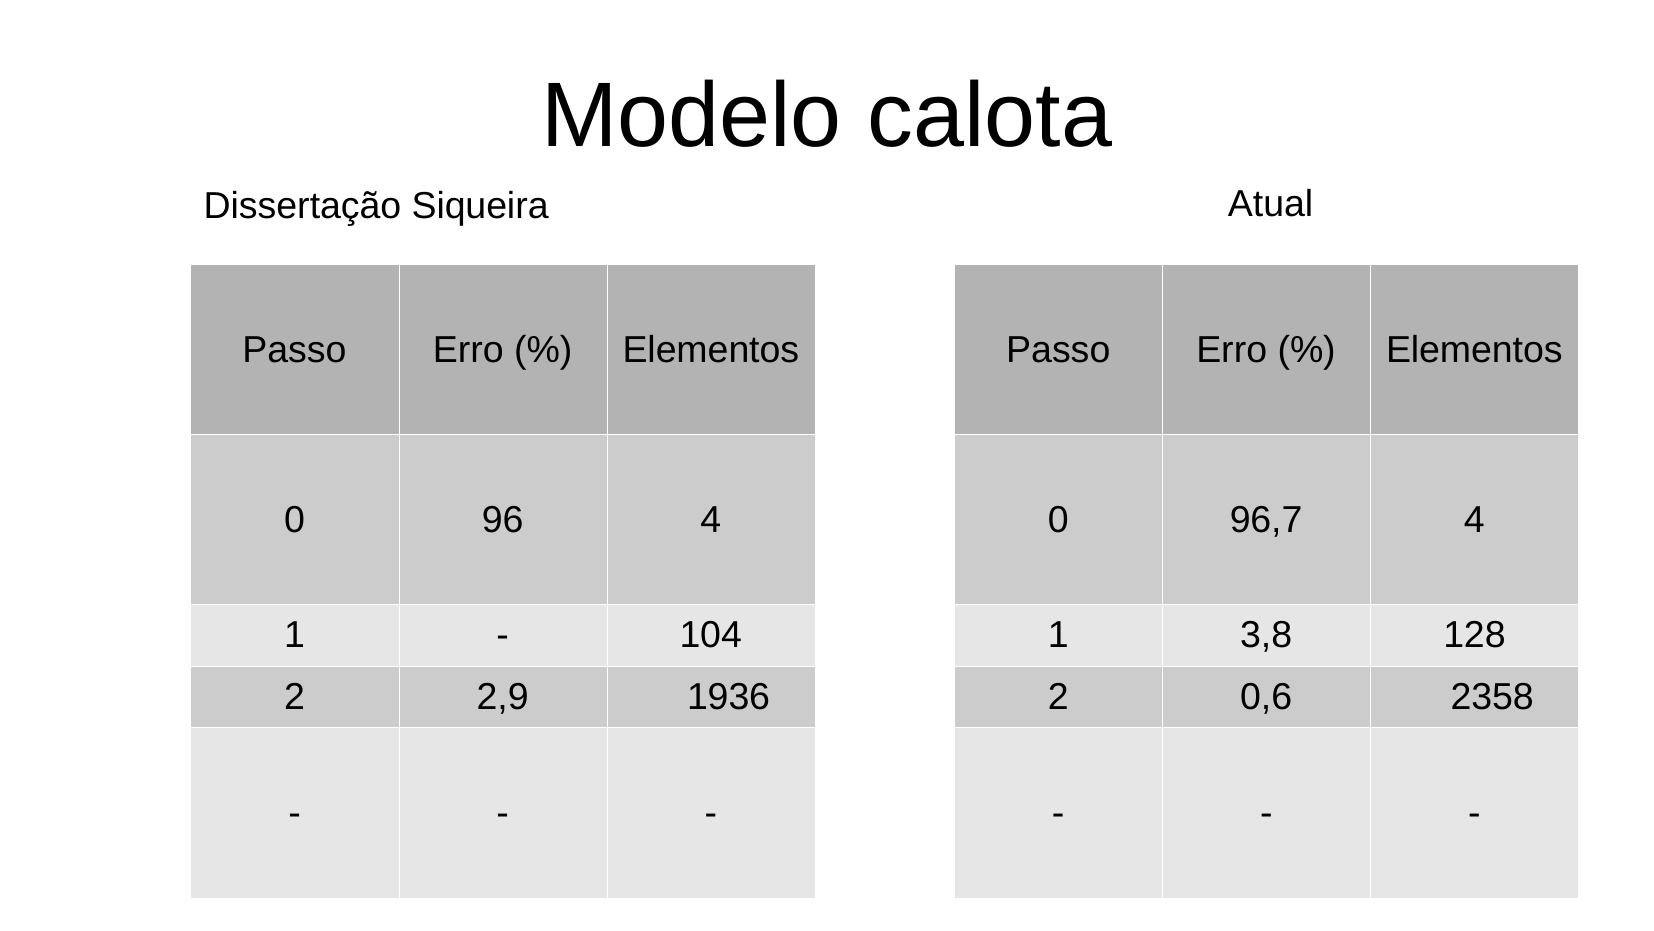

# Modelo calota
Atual
Dissertação Siqueira
| Passo | Erro (%) | Elementos |
| --- | --- | --- |
| 0 | 96 | 4 |
| 1 | - | 104 |
| 2 | 2,9 | 1936 |
| - | - | - |
| Passo | Erro (%) | Elementos |
| --- | --- | --- |
| 0 | 96,7 | 4 |
| 1 | 3,8 | 128 |
| 2 | 0,6 | 2358 |
| - | - | - |